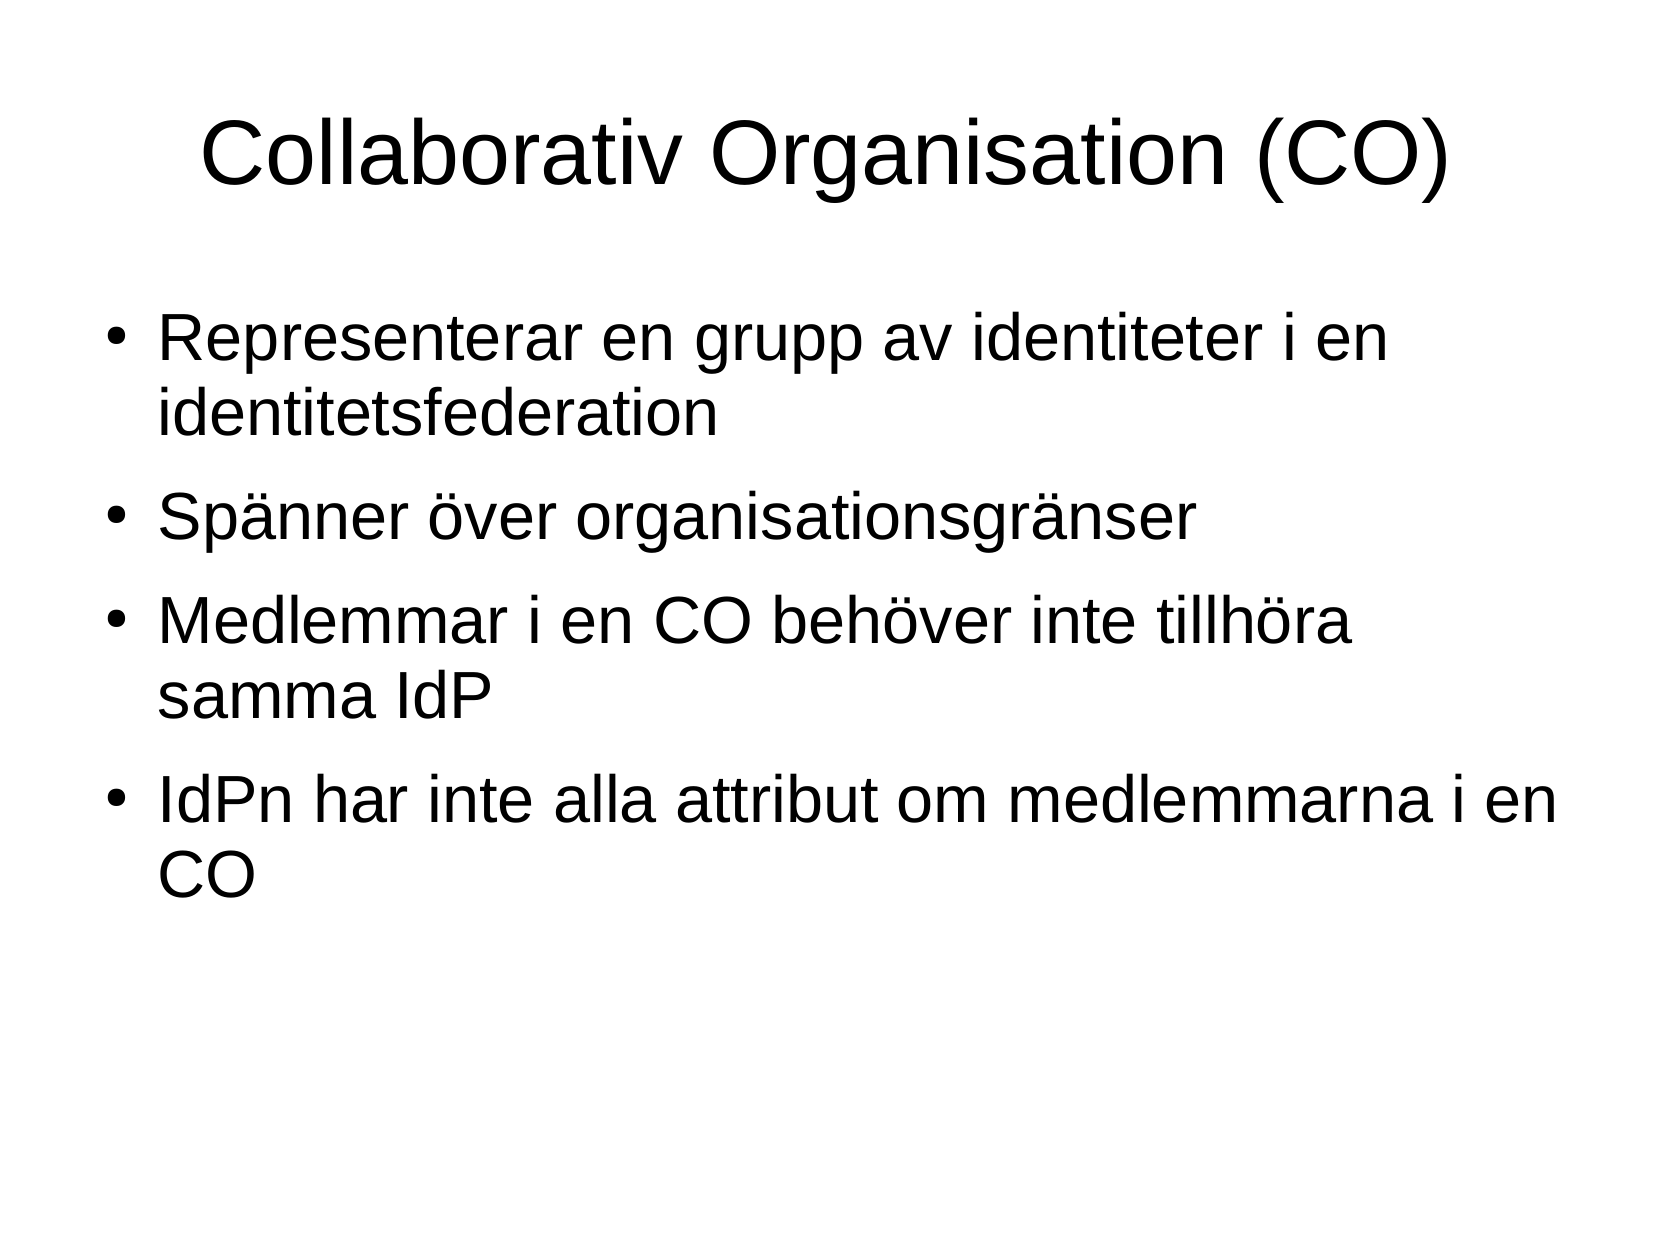

# Collaborativ Organisation (CO)
Representerar en grupp av identiteter i en identitetsfederation
Spänner över organisationsgränser
Medlemmar i en CO behöver inte tillhöra samma IdP
IdPn har inte alla attribut om medlemmarna i en CO